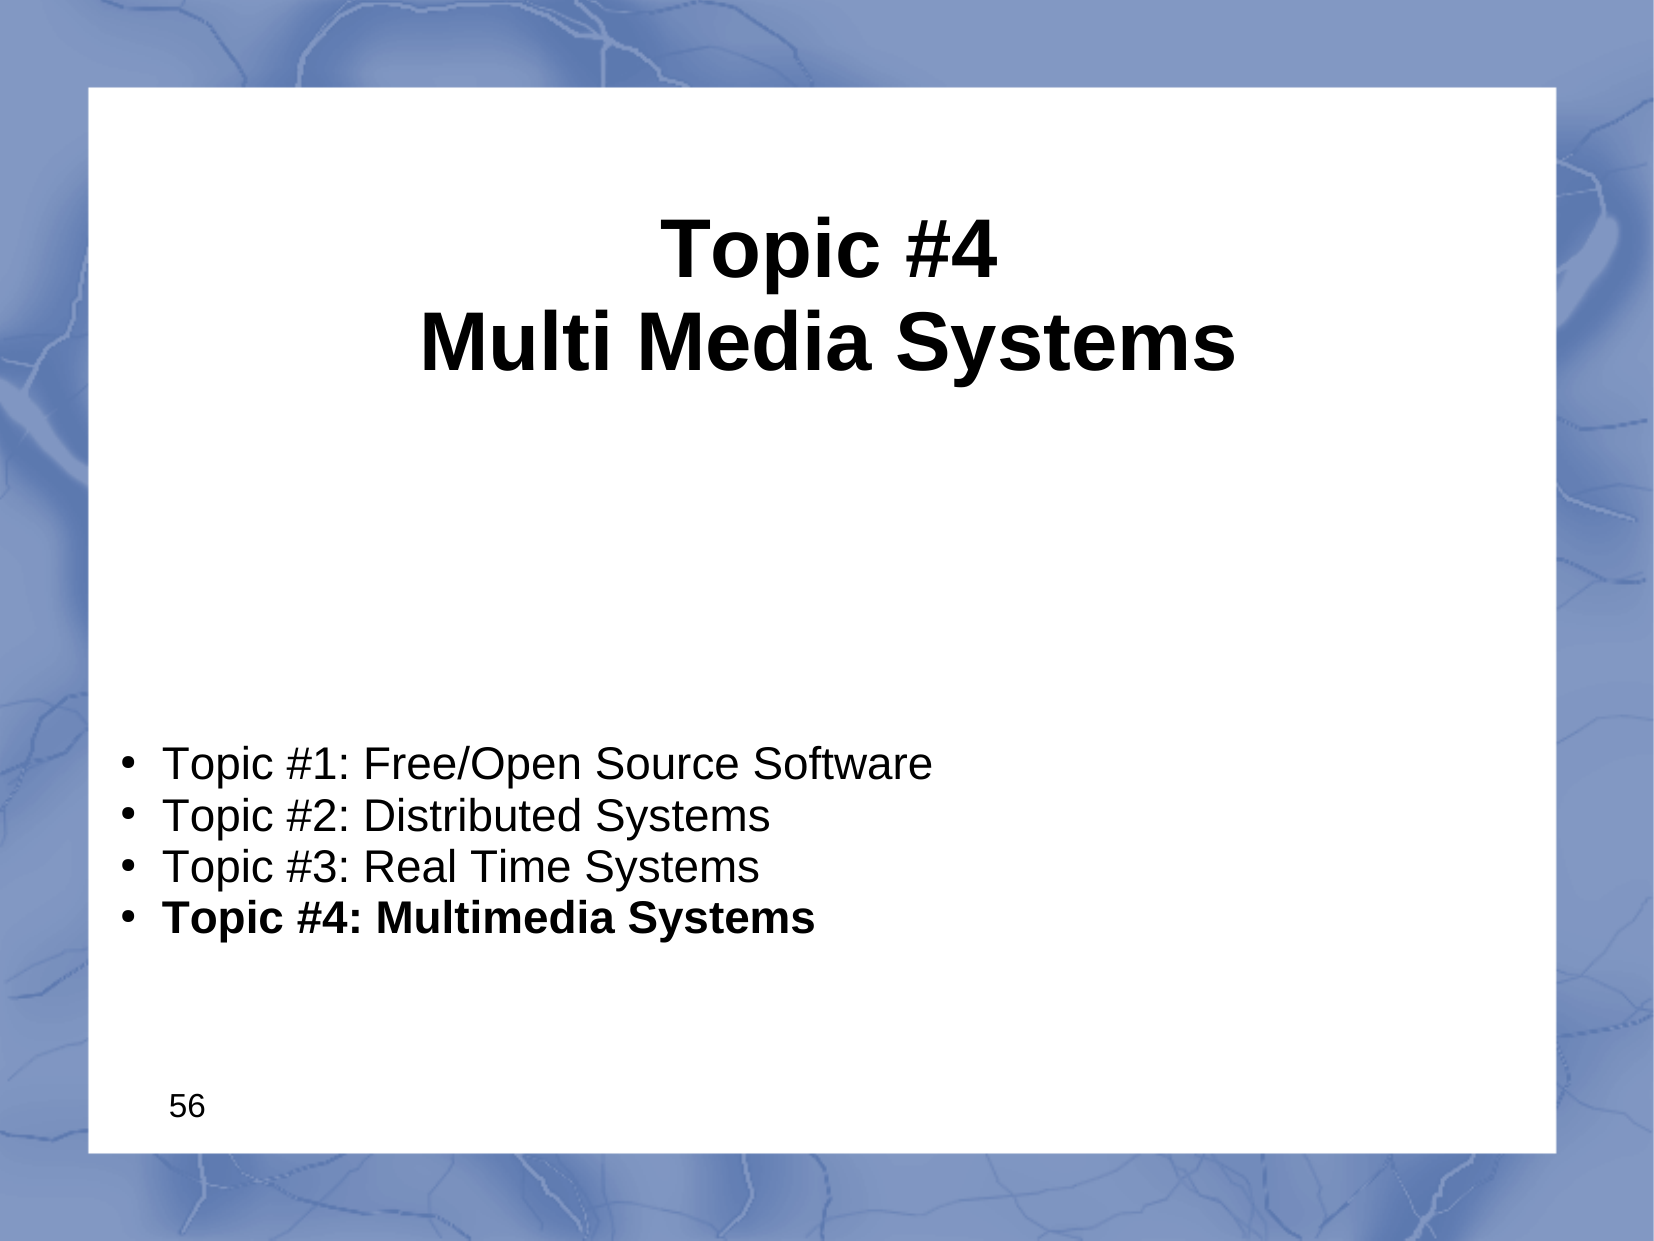

# Topic #4
Multi Media Systems
 Topic #1: Free/Open Source Software
 Topic #2: Distributed Systems
 Topic #3: Real Time Systems
 Topic #4: Multimedia Systems
56